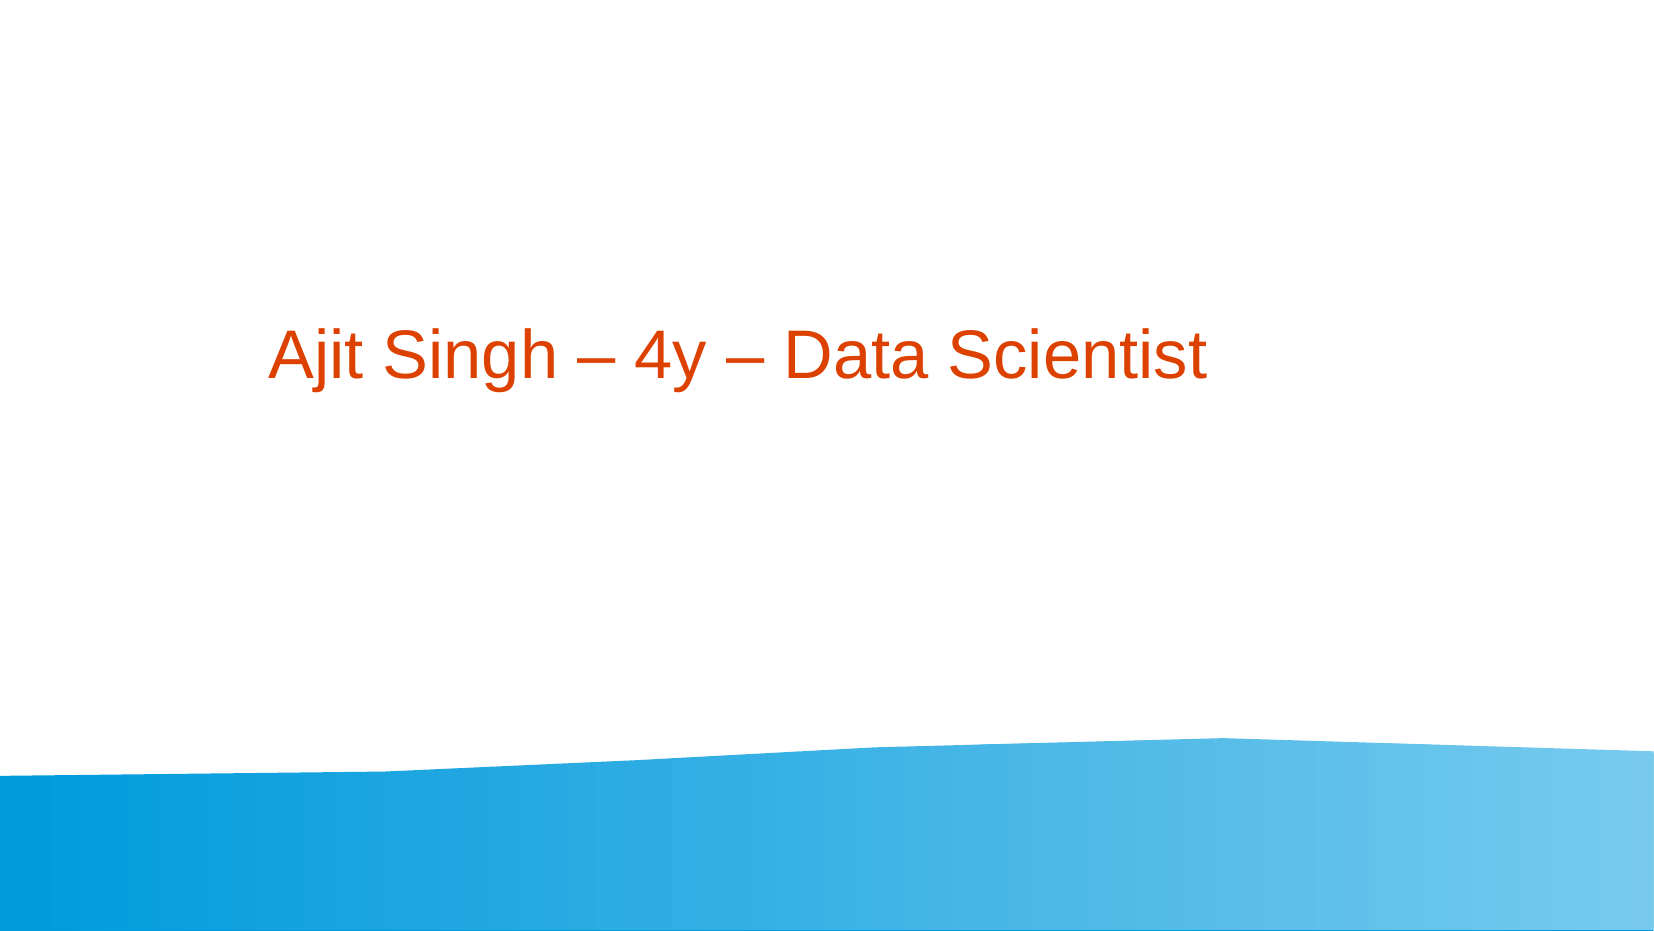

# Ajit Singh – 4y – Data Scientist